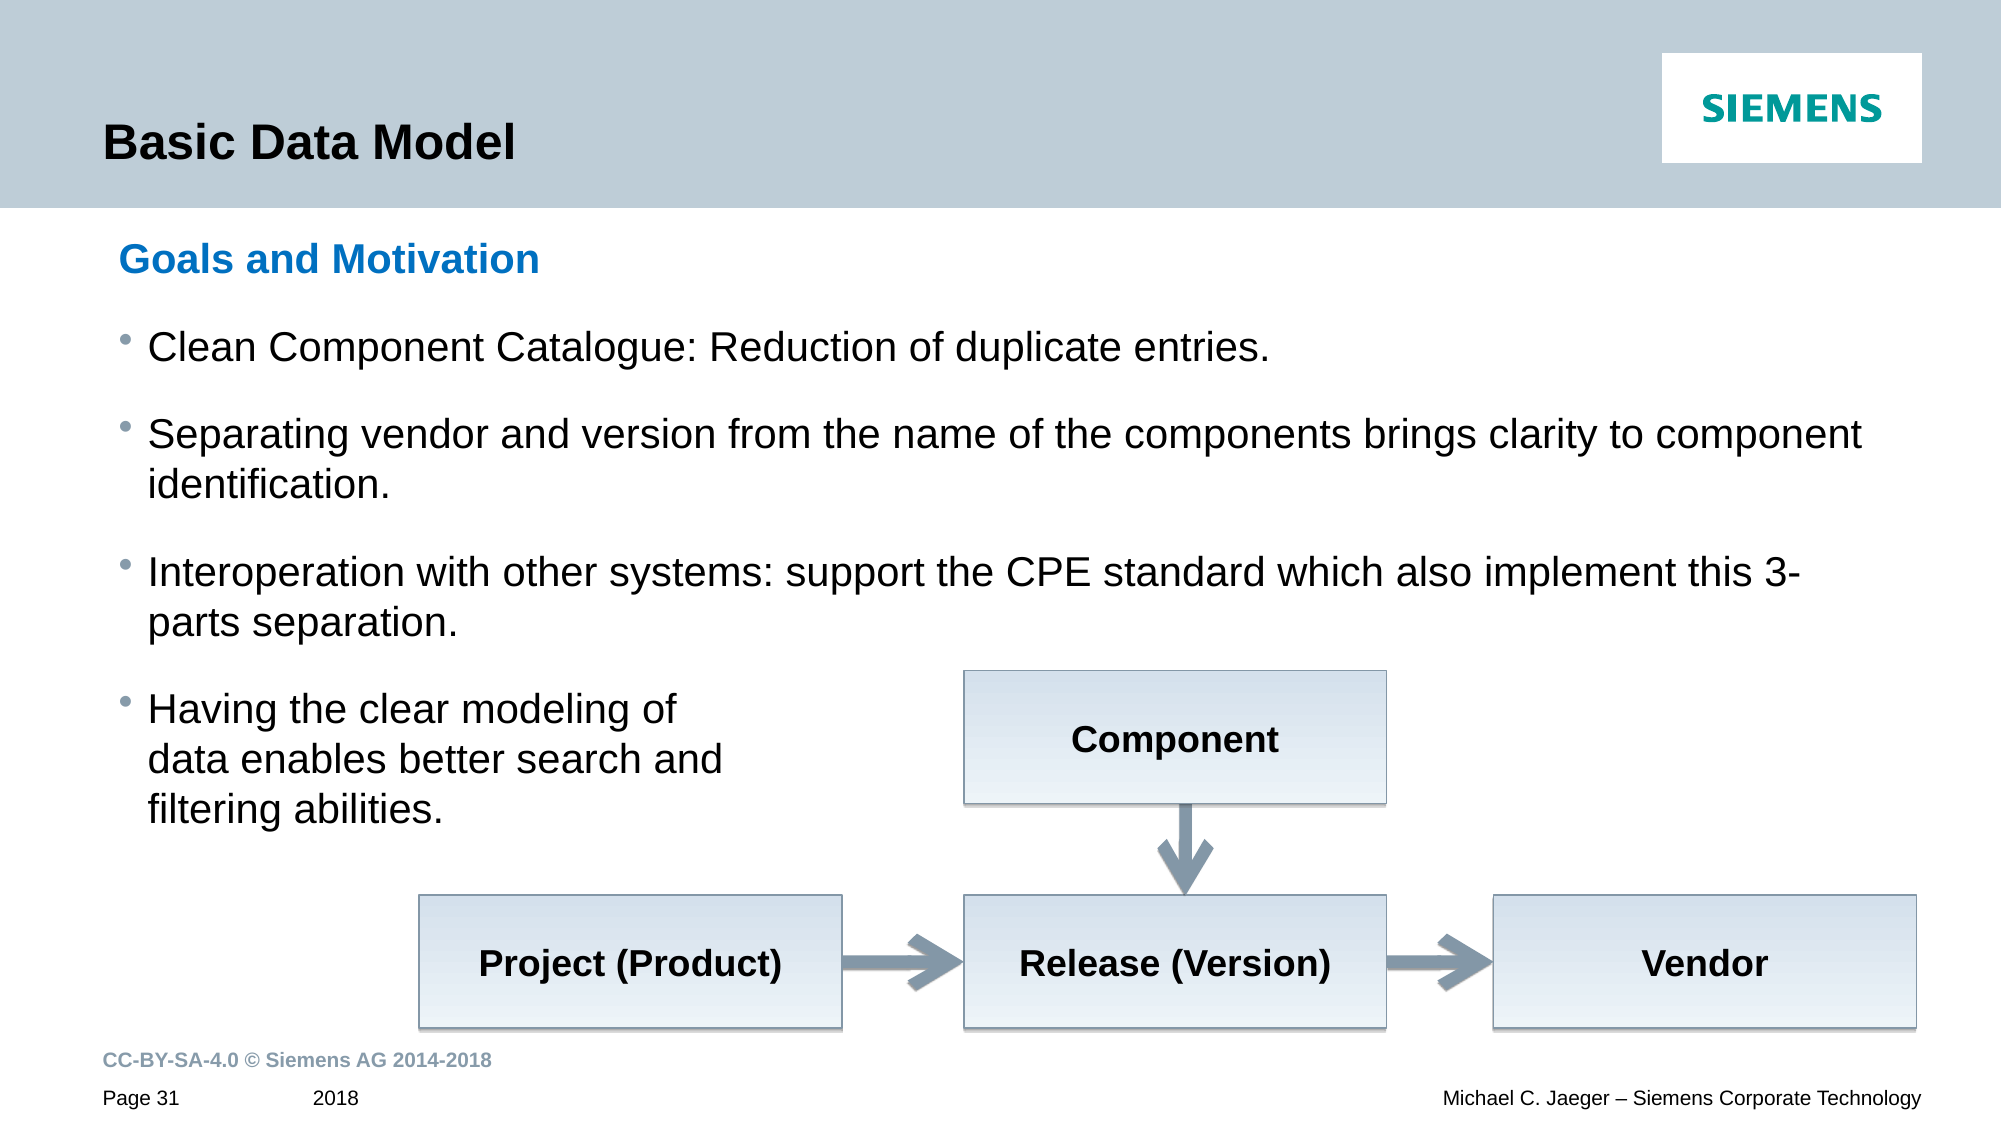

# Basic Data Model
Goals and Motivation
Clean Component Catalogue: Reduction of duplicate entries.
Separating vendor and version from the name of the components brings clarity to component identification.
Interoperation with other systems: support the CPE standard which also implement this 3-parts separation.
Having the clear modeling of
data enables better search and
filtering abilities.
Component
Project (Product)
Release (Version)
Vendor